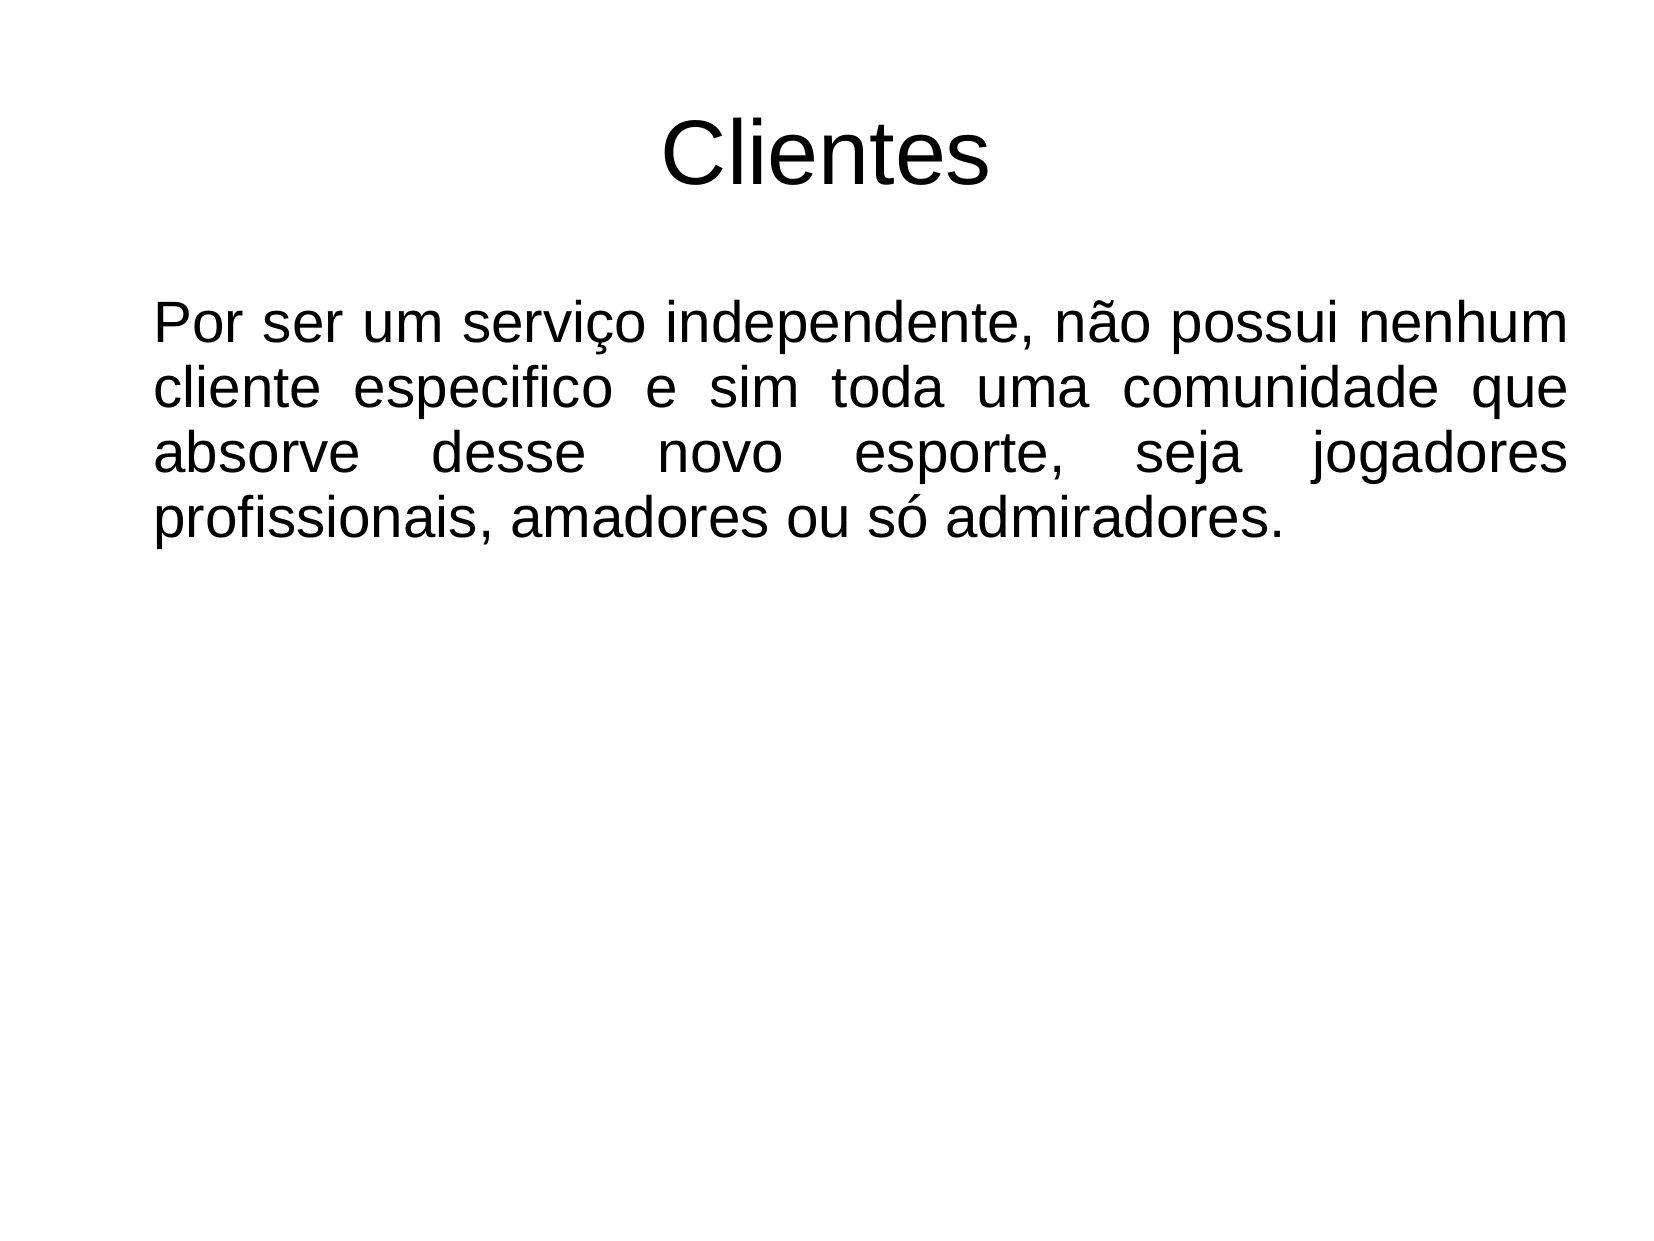

# Clientes
Por ser um serviço independente, não possui nenhum cliente especifico e sim toda uma comunidade que absorve desse novo esporte, seja jogadores profissionais, amadores ou só admiradores.